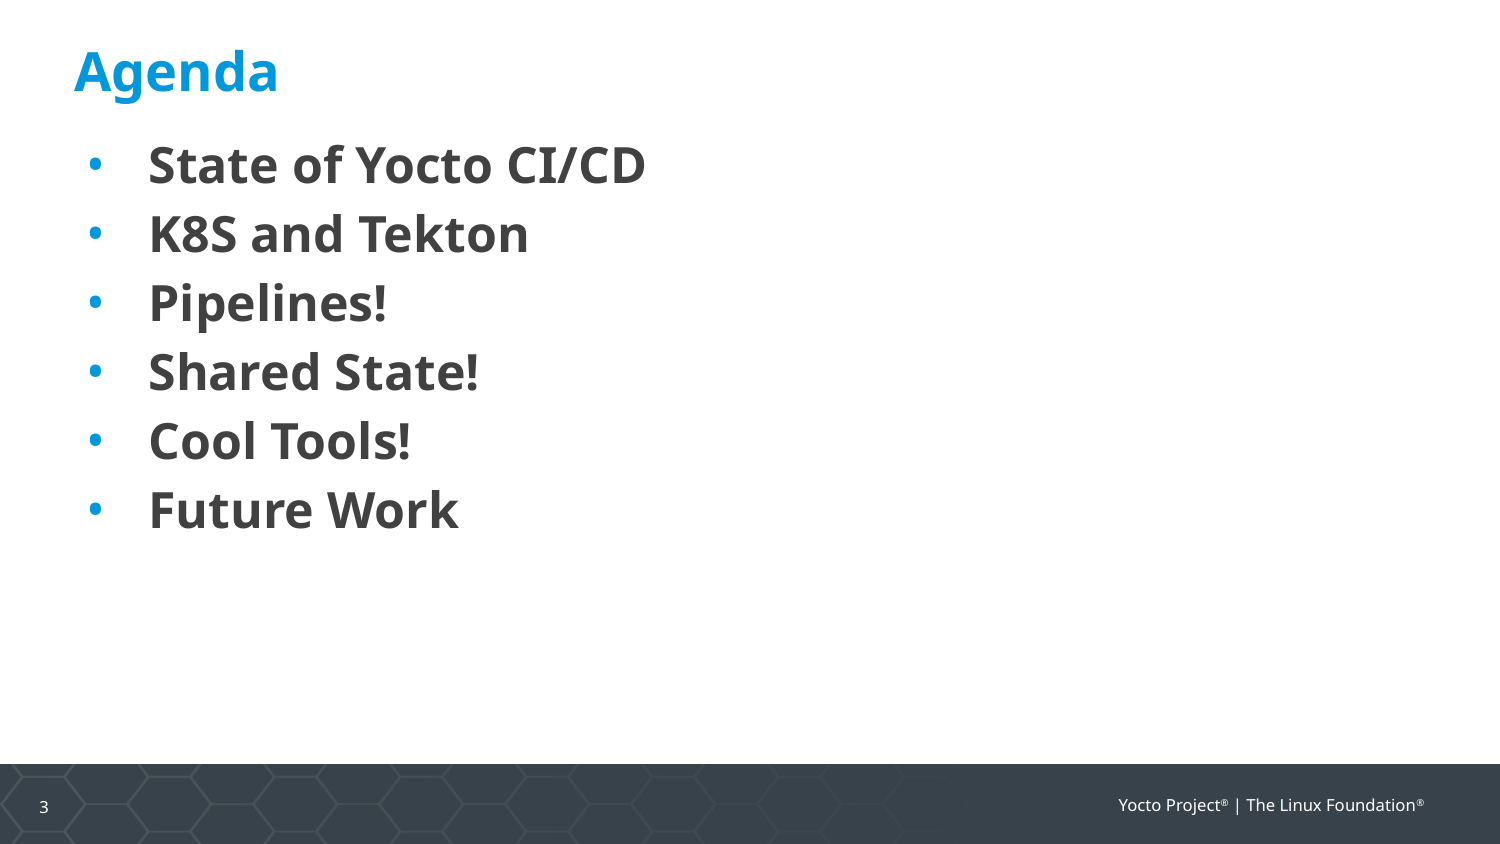

# Agenda
State of Yocto CI/CD
K8S and Tekton
Pipelines!
Shared State!
Cool Tools!
Future Work